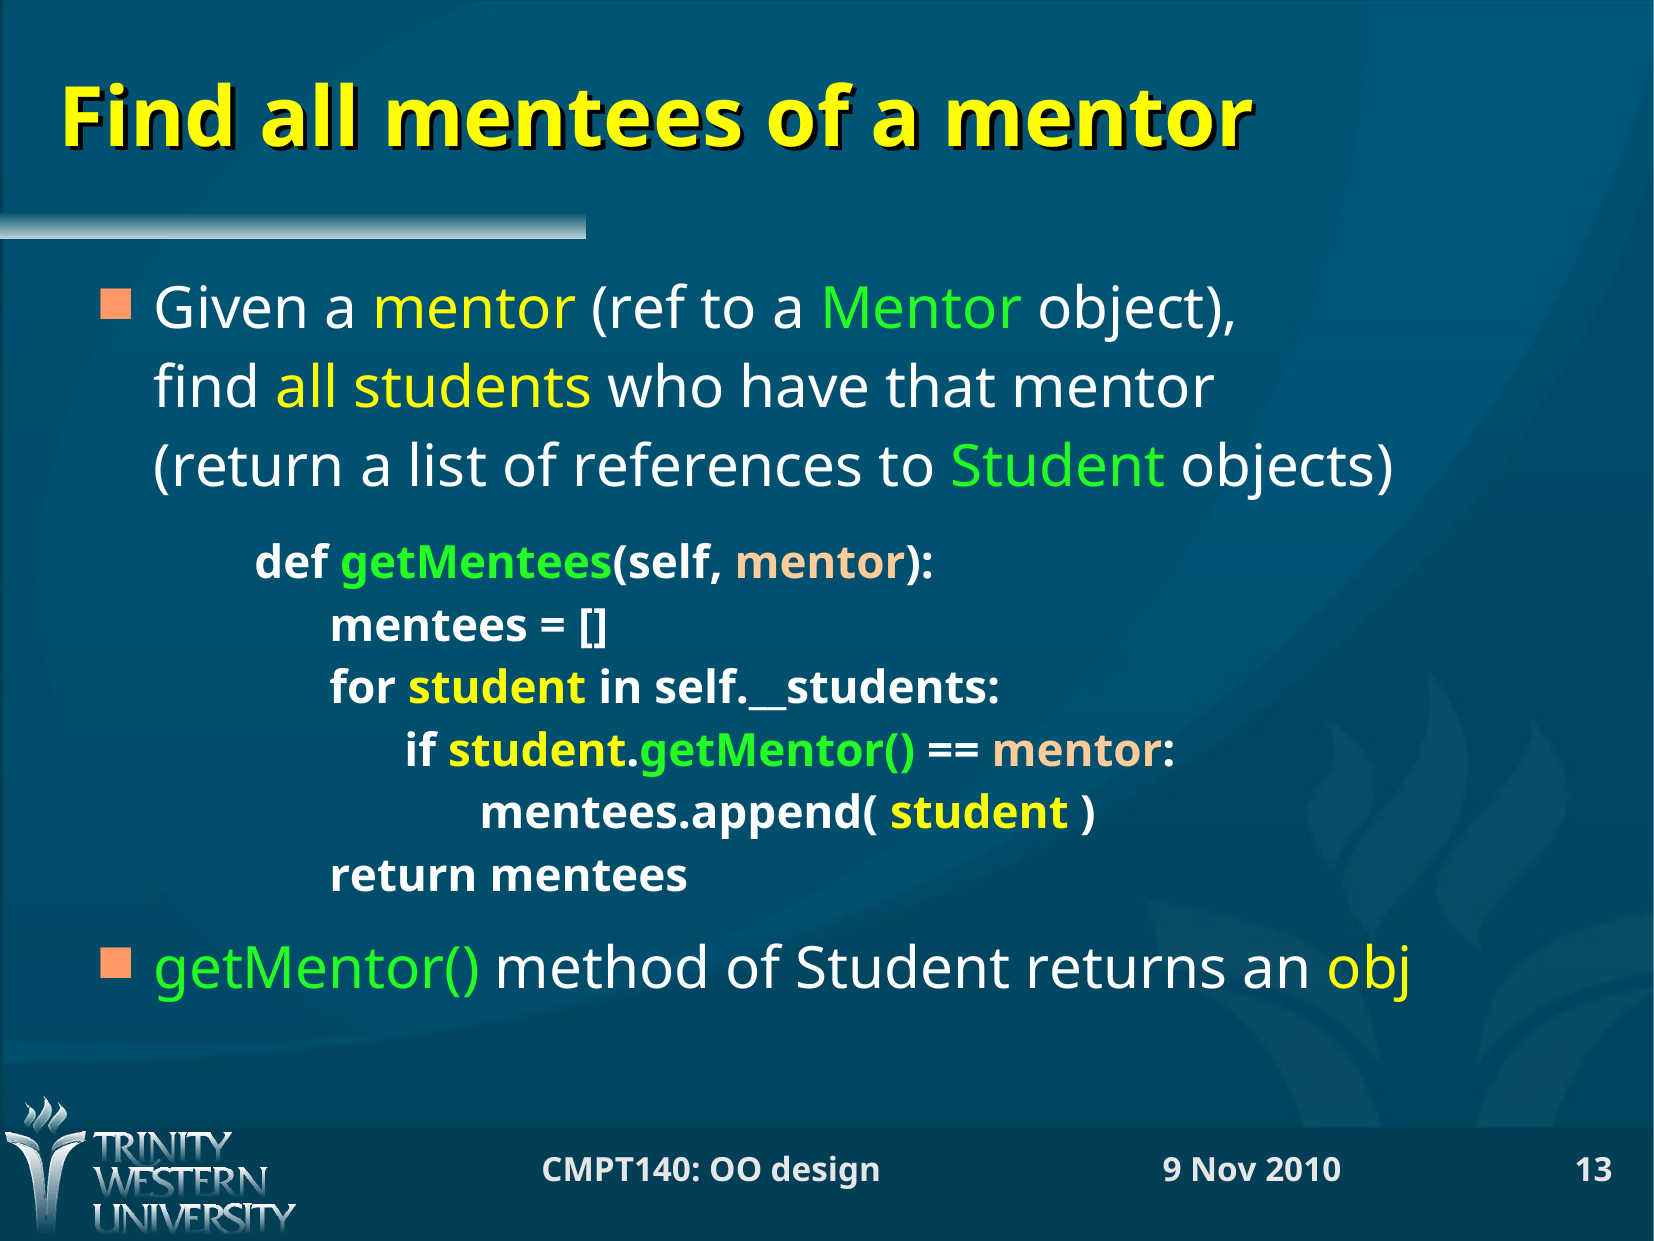

# Find all mentees of a mentor
Given a mentor (ref to a Mentor object),
find all students who have that mentor
(return a list of references to Student objects)
def getMentees(self, mentor):
	mentees = []
	for student in self.__students:
		if student.getMentor() == mentor:
			mentees.append( student )
	return mentees
getMentor() method of Student returns an obj
CMPT140: OO design
9 Nov 2010
13